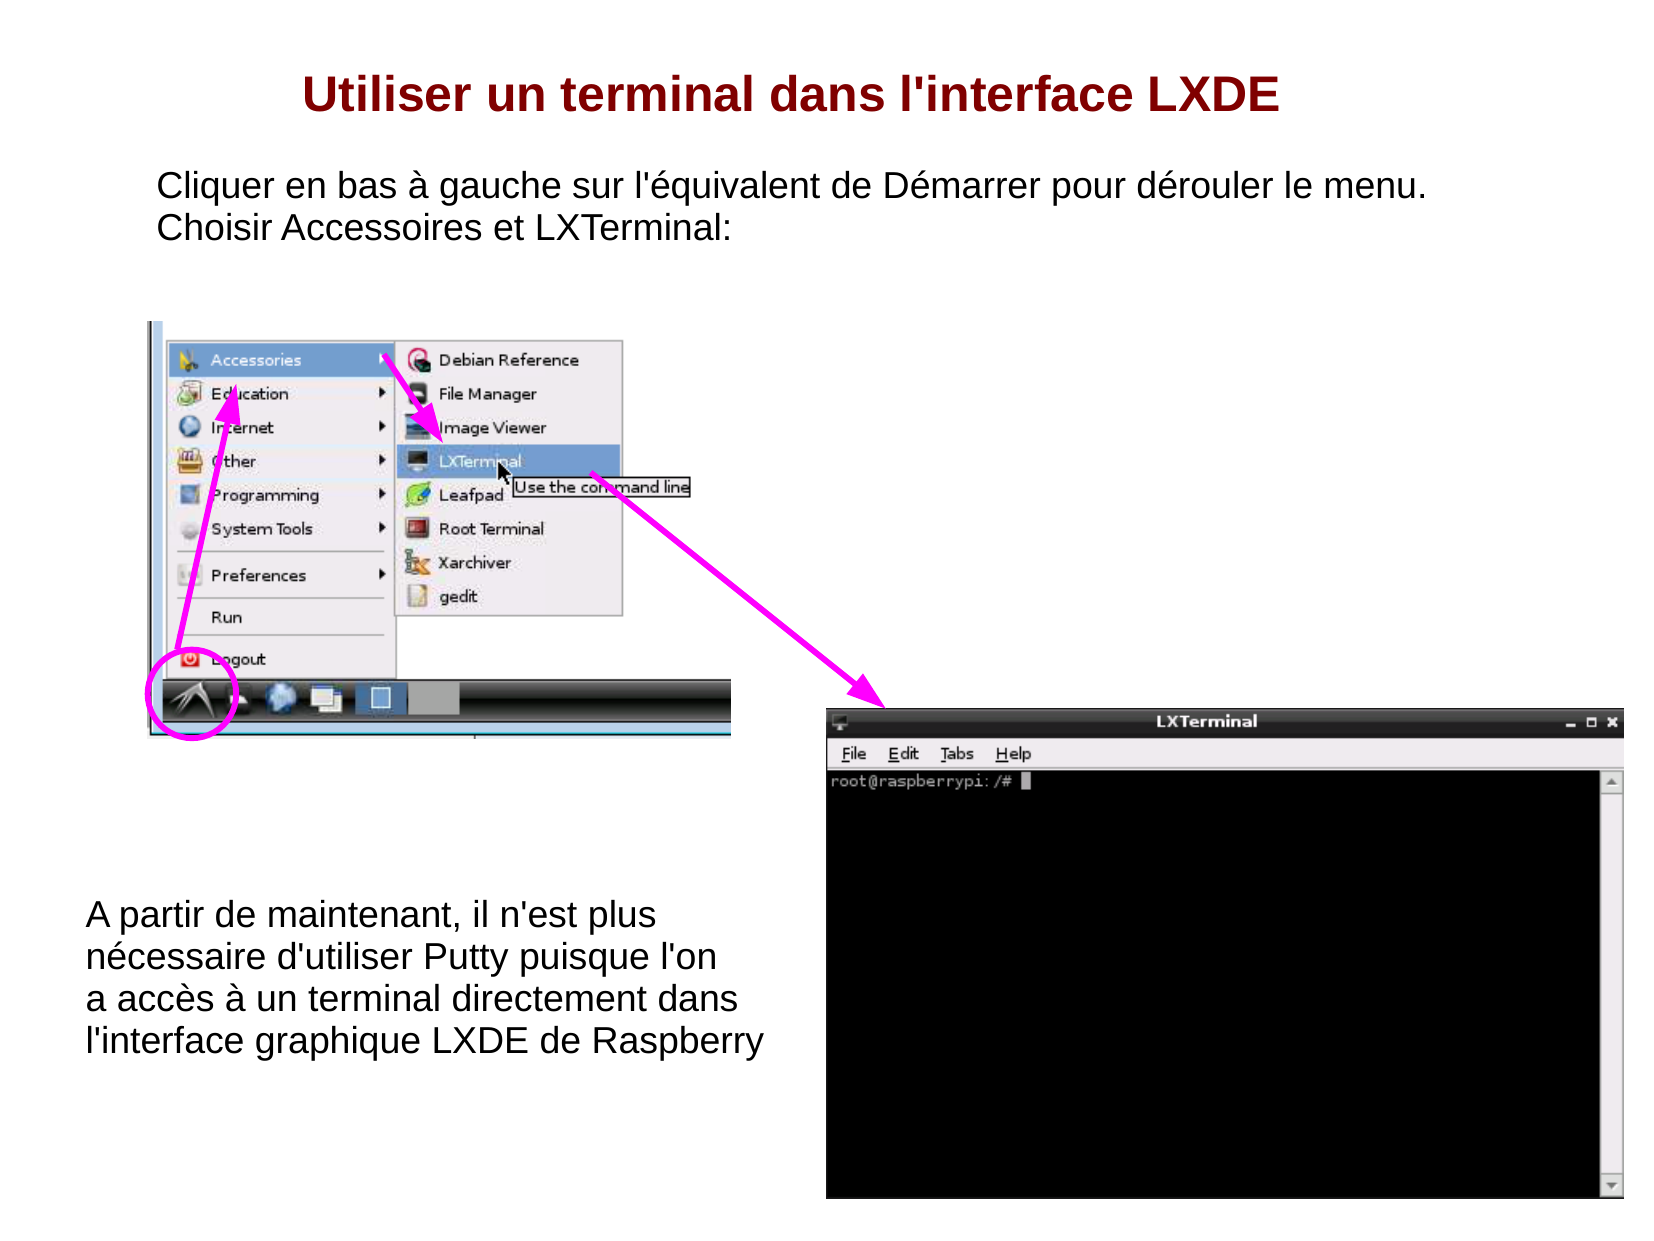

Utiliser un terminal dans l'interface LXDE
Cliquer en bas à gauche sur l'équivalent de Démarrer pour dérouler le menu.
Choisir Accessoires et LXTerminal:
A partir de maintenant, il n'est plus
nécessaire d'utiliser Putty puisque l'on
a accès à un terminal directement dans
l'interface graphique LXDE de Raspberry